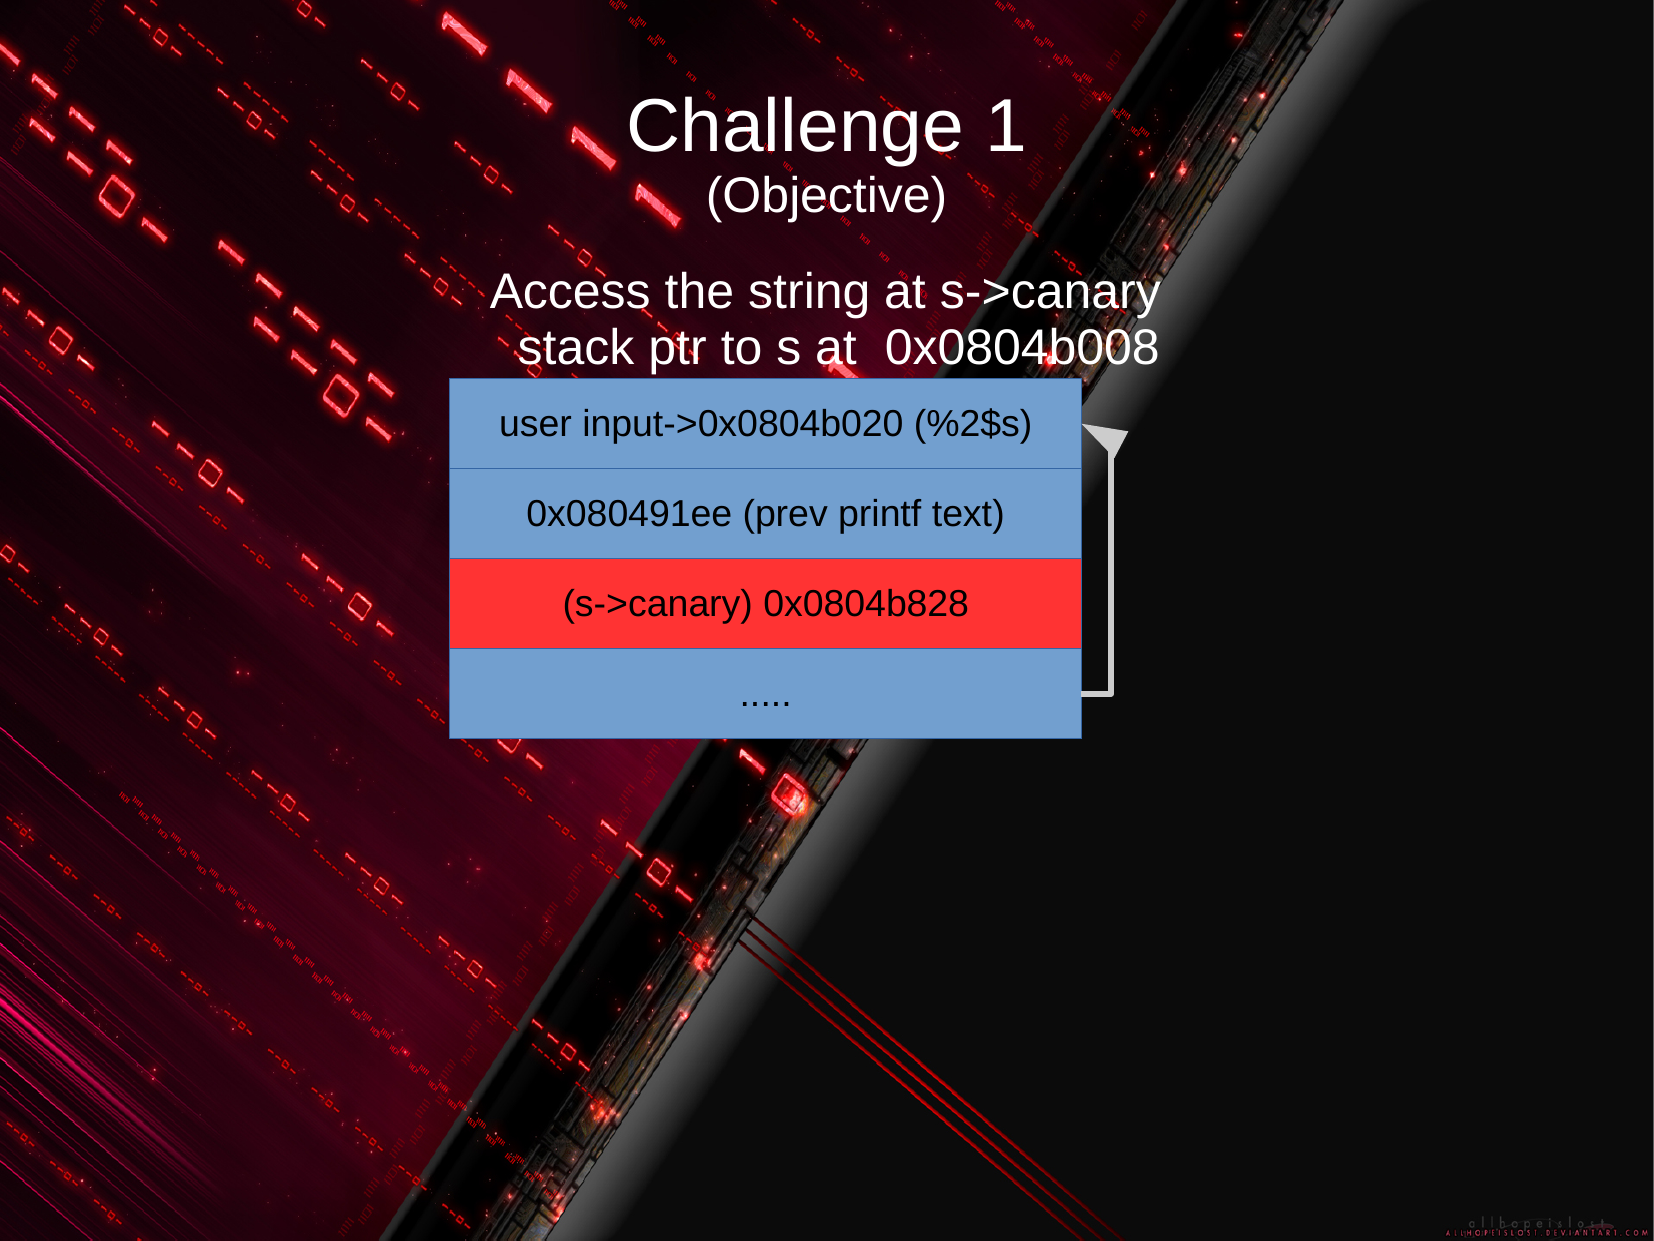

# Challenge 1 (Objective)
Access the string at s->canary
 stack ptr to s at 0x0804b008
user input->0x0804b020 (%2$s)
0x080491ee (prev printf text)
(s->canary) 0x0804b828
.....